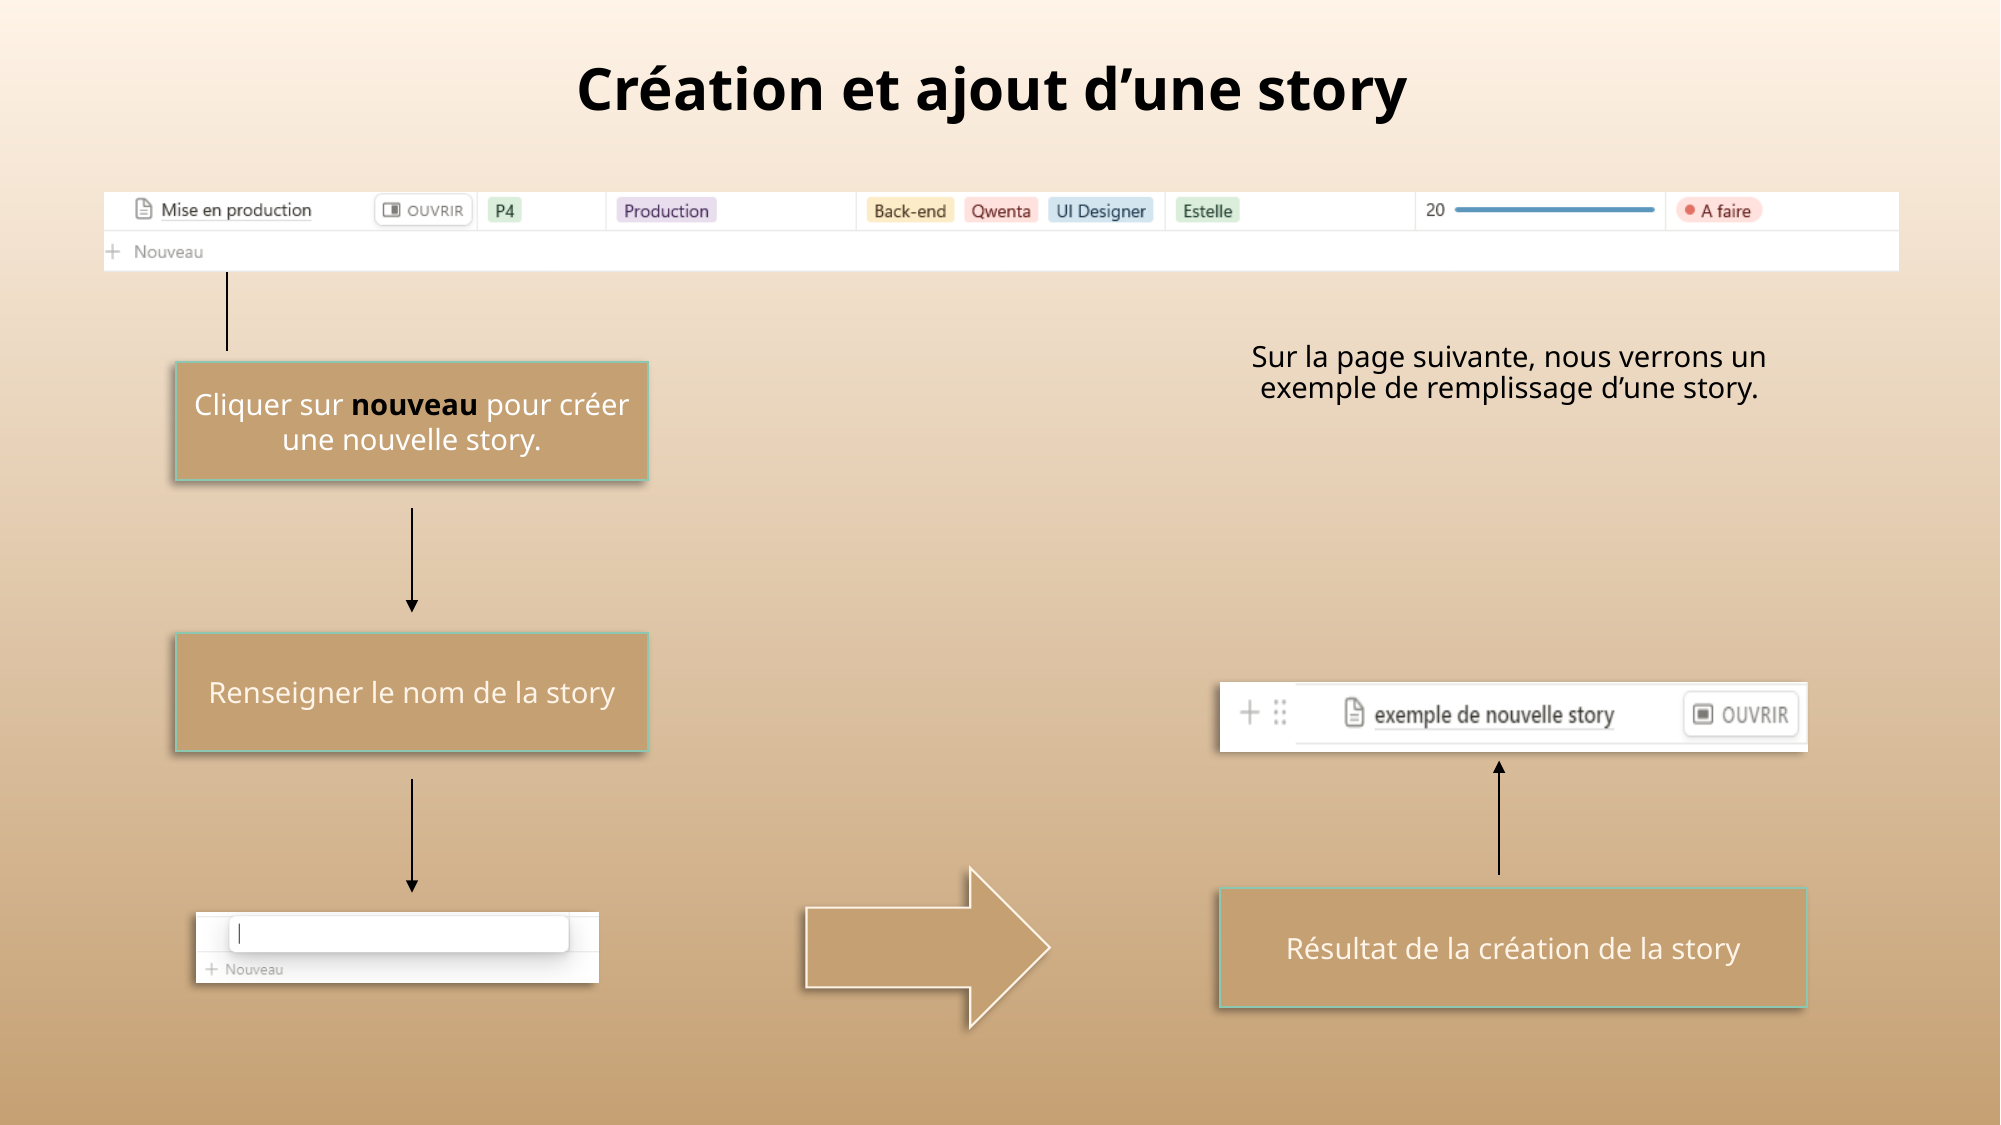

# Création et ajout d’une story
Sur la page suivante, nous verrons un exemple de remplissage d’une story.
Cliquer sur nouveau pour créer une nouvelle story.
Renseigner le nom de la story
Résultat de la création de la story